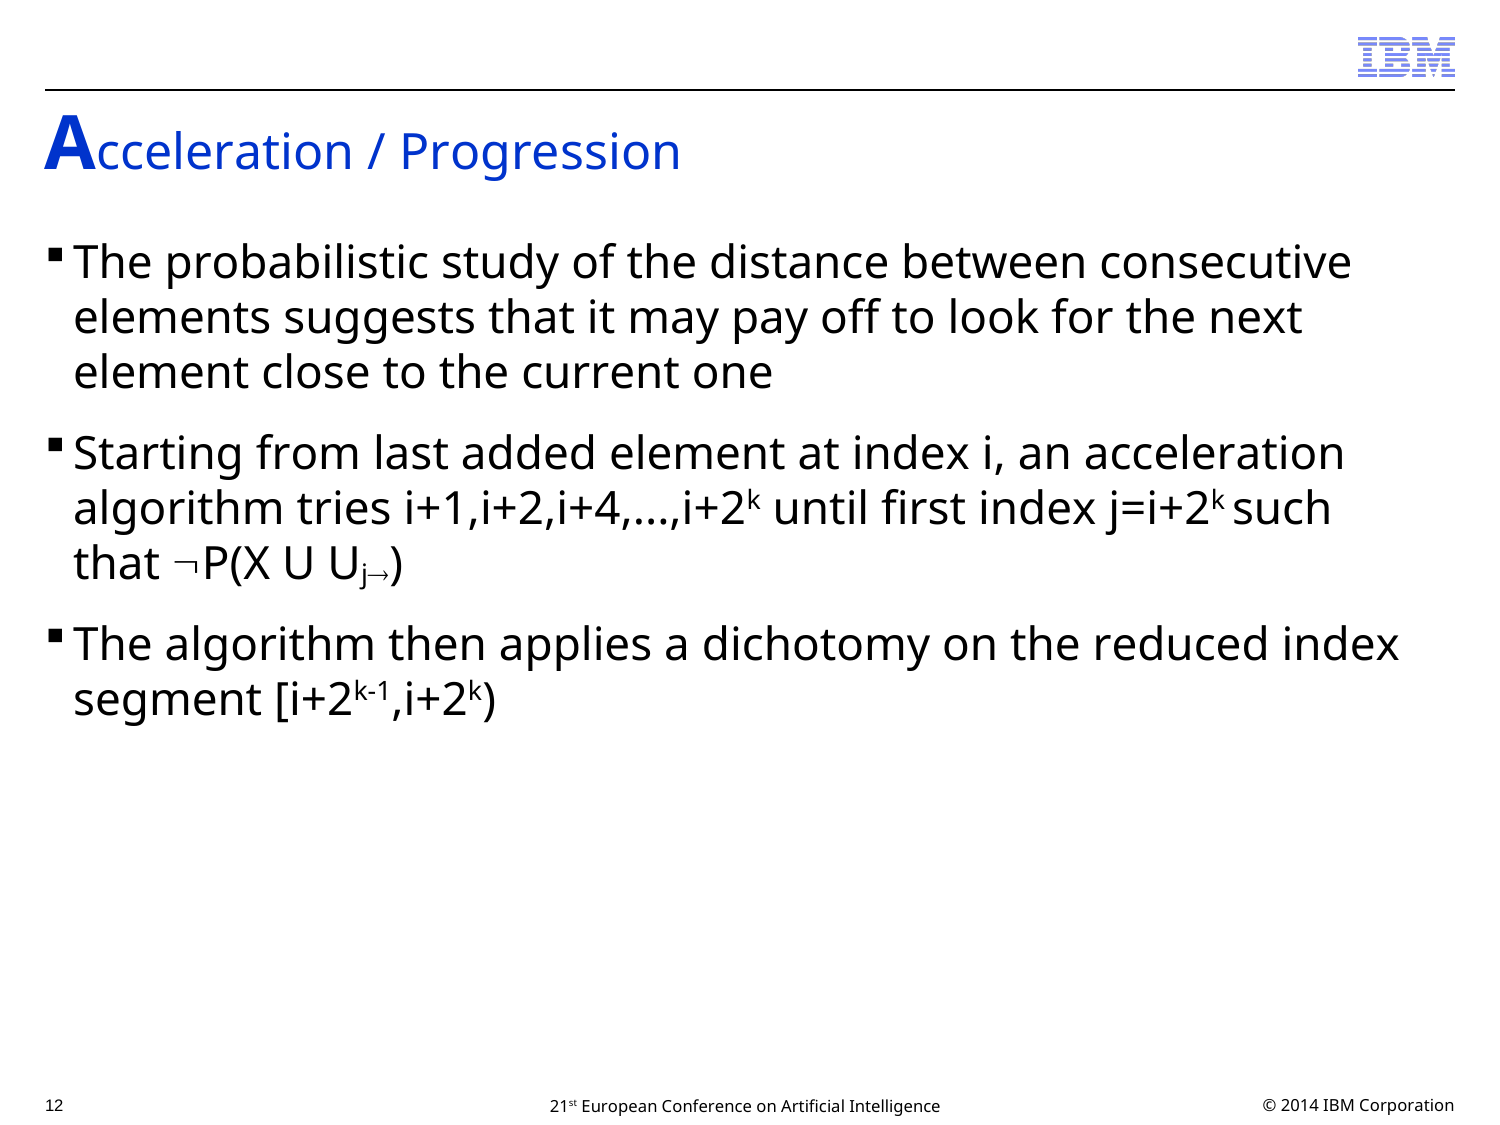

# Acceleration / Progression
The probabilistic study of the distance between consecutive elements suggests that it may pay off to look for the next element close to the current one
Starting from last added element at index i, an acceleration algorithm tries i+1,i+2,i+4,...,i+2k until first index j=i+2k such that P(X U Uj)
The algorithm then applies a dichotomy on the reduced index segment [i+2k-1,i+2k)
12